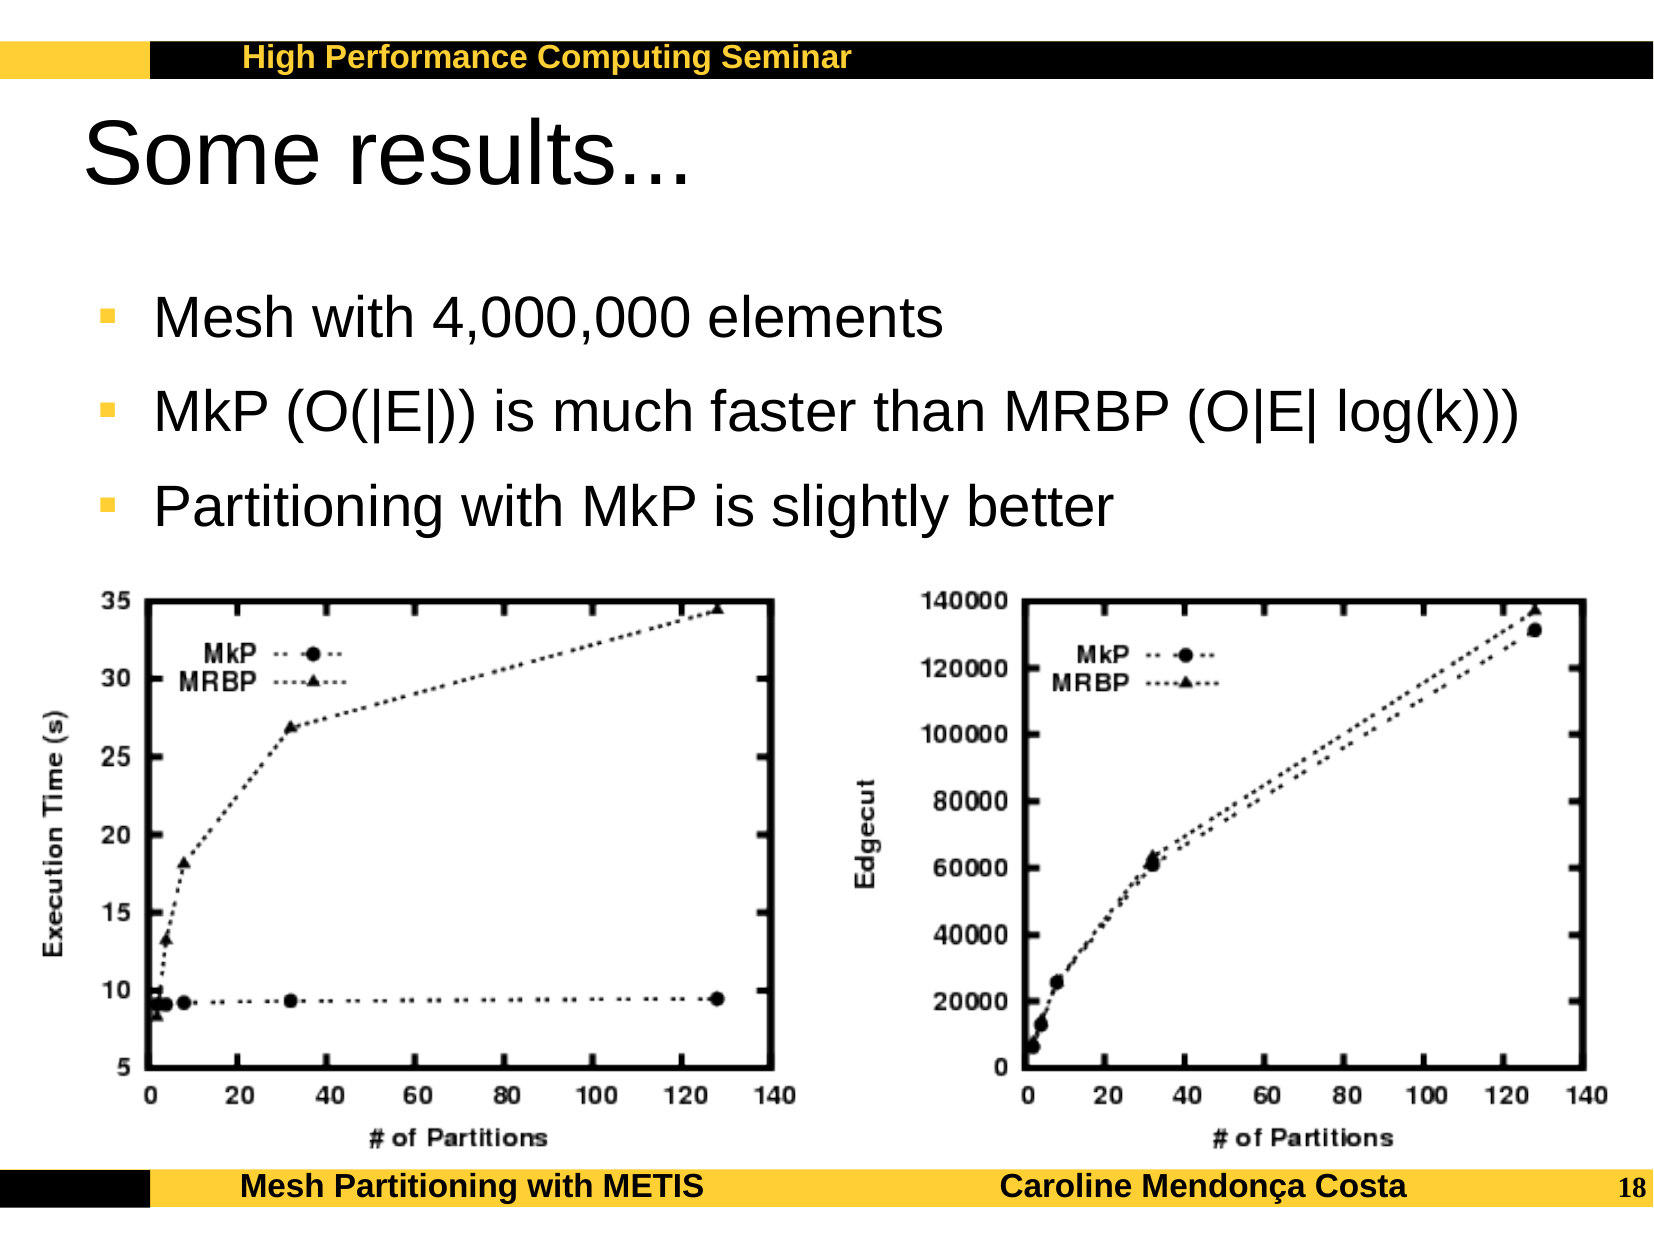

# Some results...
Mesh with 4,000,000 elements
MkP (O(|E|)) is much faster than MRBP (O|E| log(k)))
Partitioning with MkP is slightly better
18